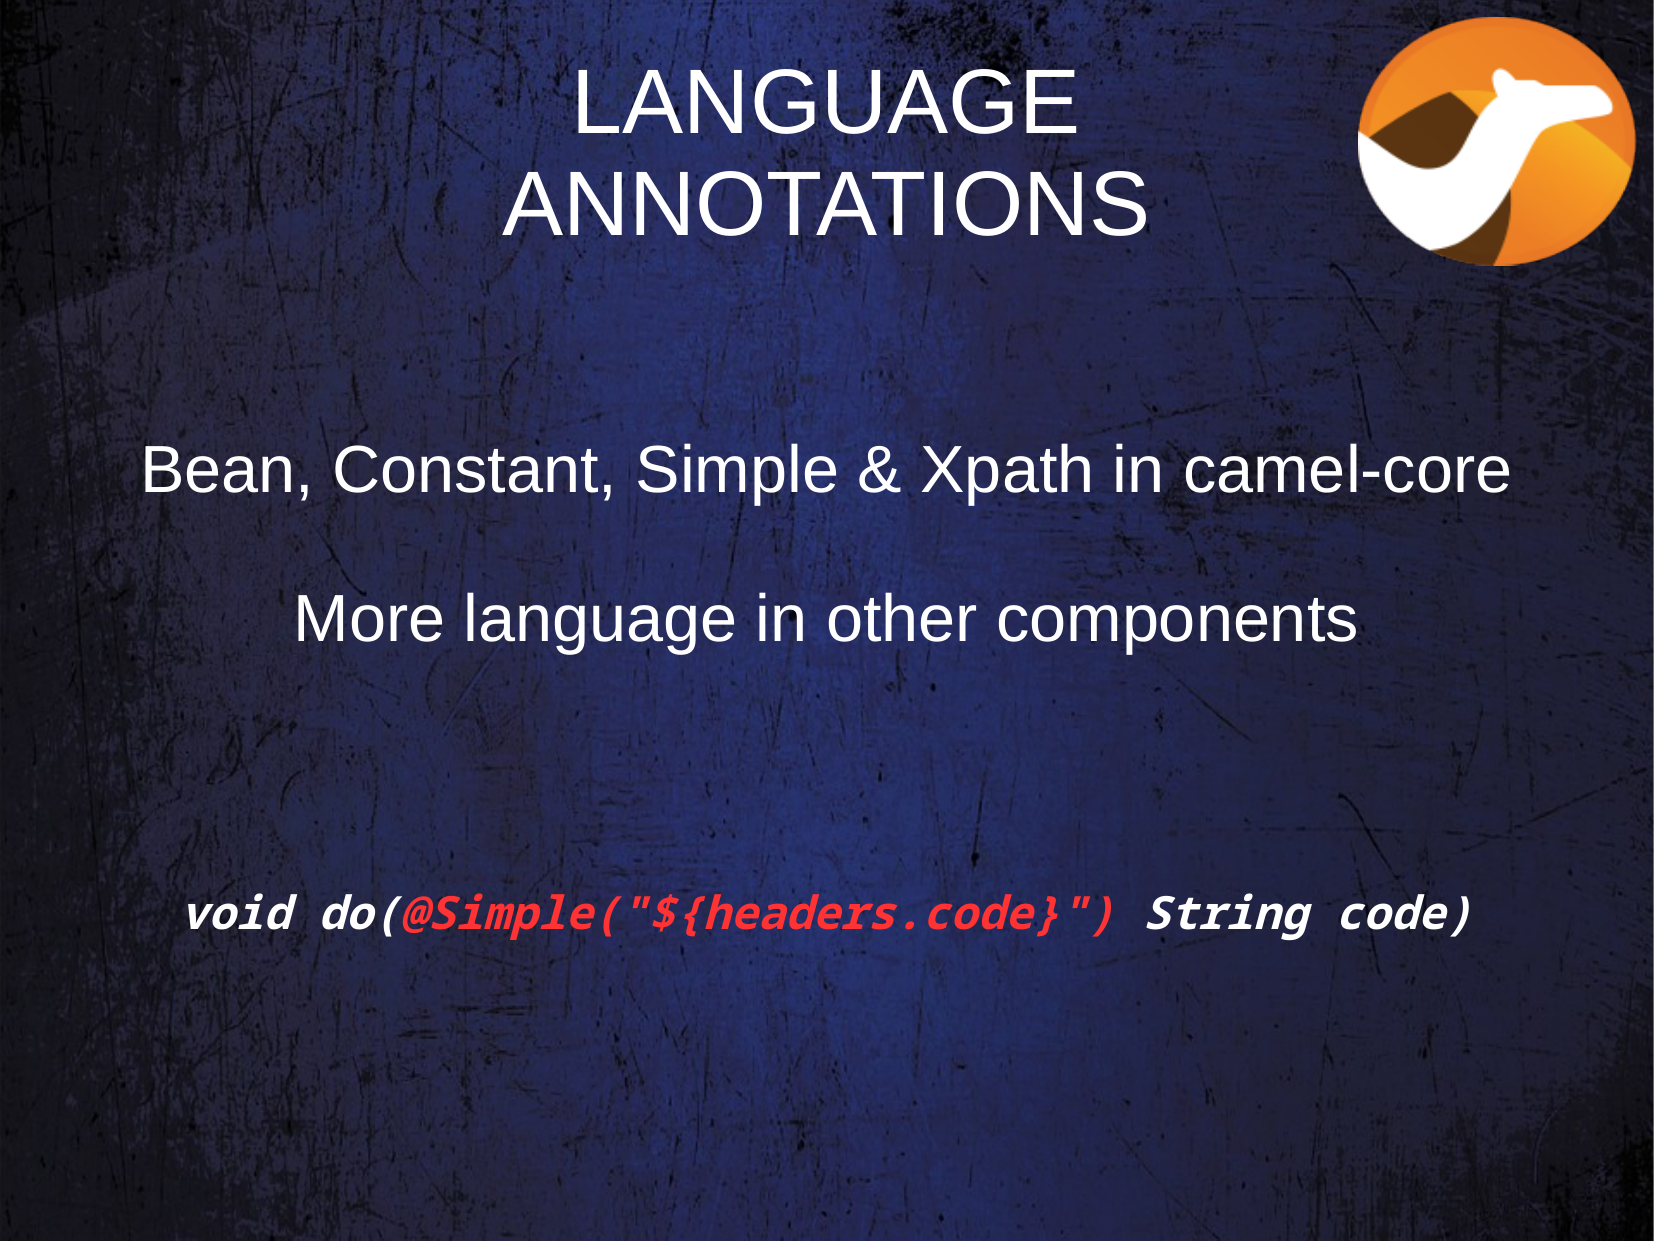

# LANGUAGE ANNOTATIONS
Bean, Constant, Simple & Xpath in camel-core
More language in other components
void do(@Simple("${headers.code}") String code)